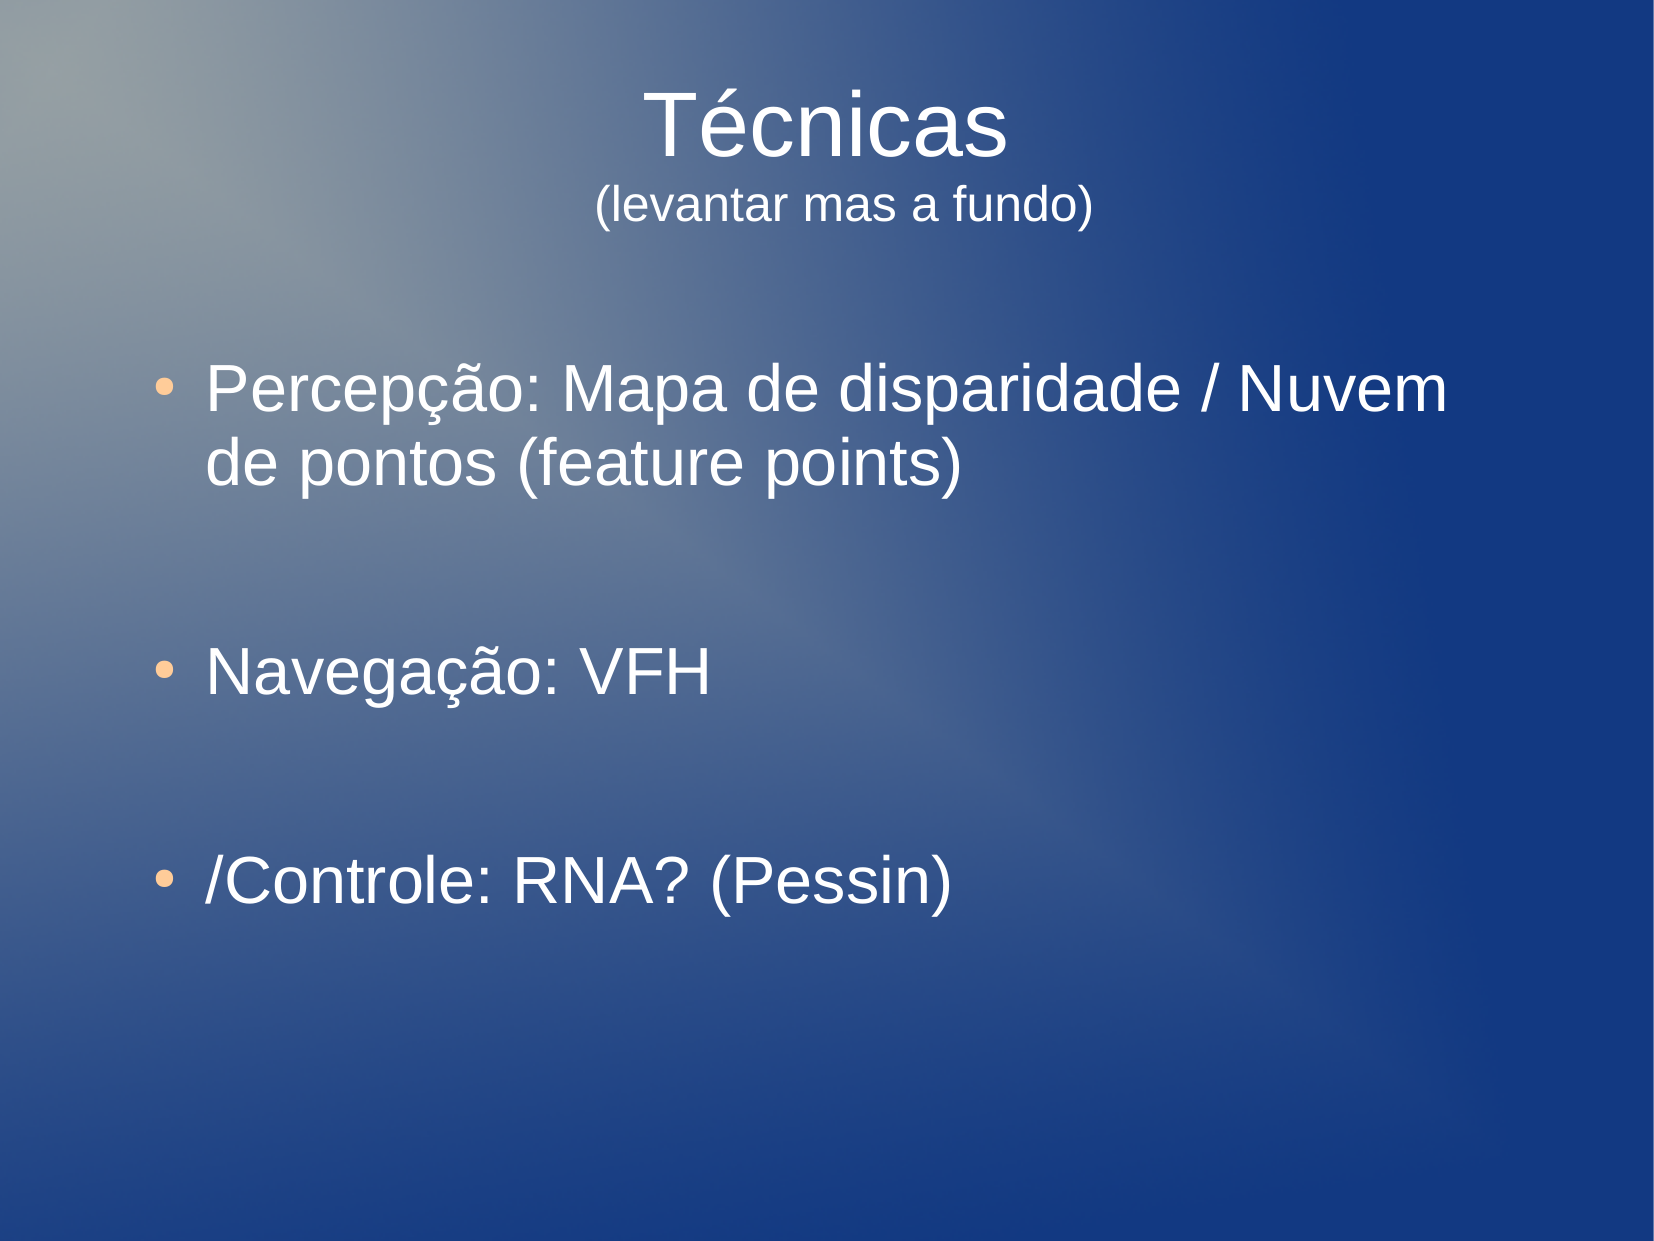

# Técnicas (levantar mas a fundo)
Percepção: Mapa de disparidade / Nuvem de pontos (feature points)
Navegação: VFH
/Controle: RNA? (Pessin)